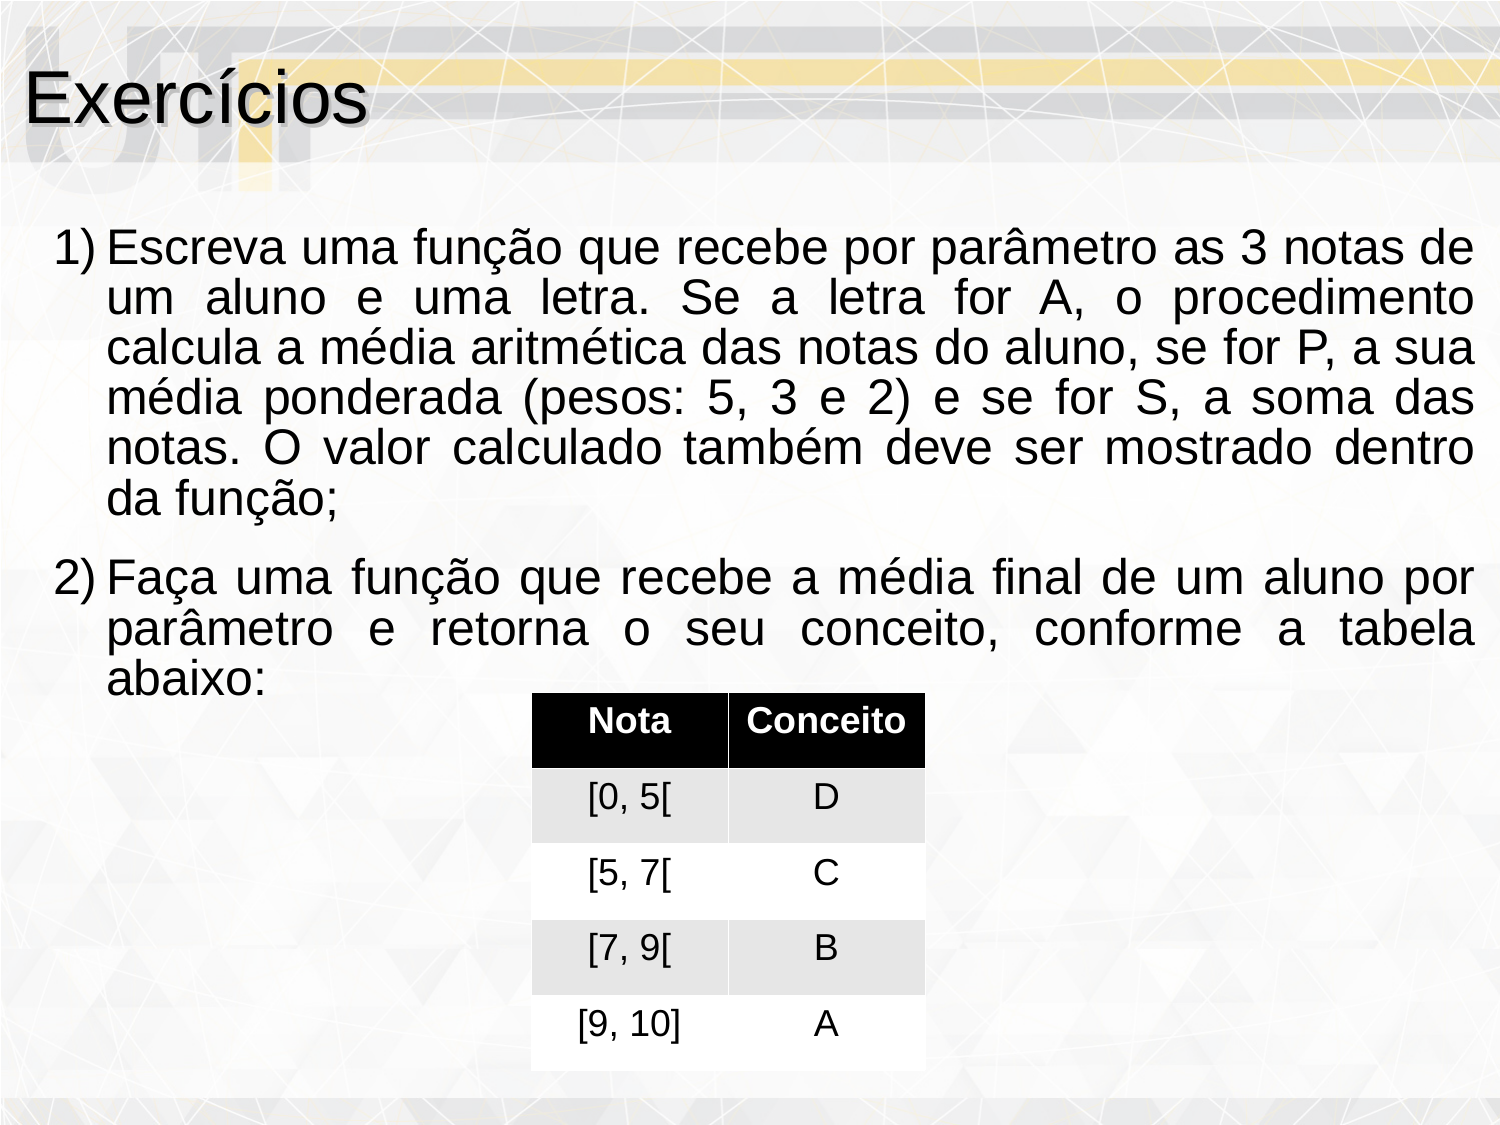

# Exercícios
Escreva uma função que recebe por parâmetro as 3 notas de um aluno e uma letra. Se a letra for A, o procedimento calcula a média aritmética das notas do aluno, se for P, a sua média ponderada (pesos: 5, 3 e 2) e se for S, a soma das notas. O valor calculado também deve ser mostrado dentro da função;
Faça uma função que recebe a média final de um aluno por parâmetro e retorna o seu conceito, conforme a tabela abaixo:
| Nota | Conceito |
| --- | --- |
| [0, 5[ | D |
| [5, 7[ | C |
| [7, 9[ | B |
| [9, 10] | A |